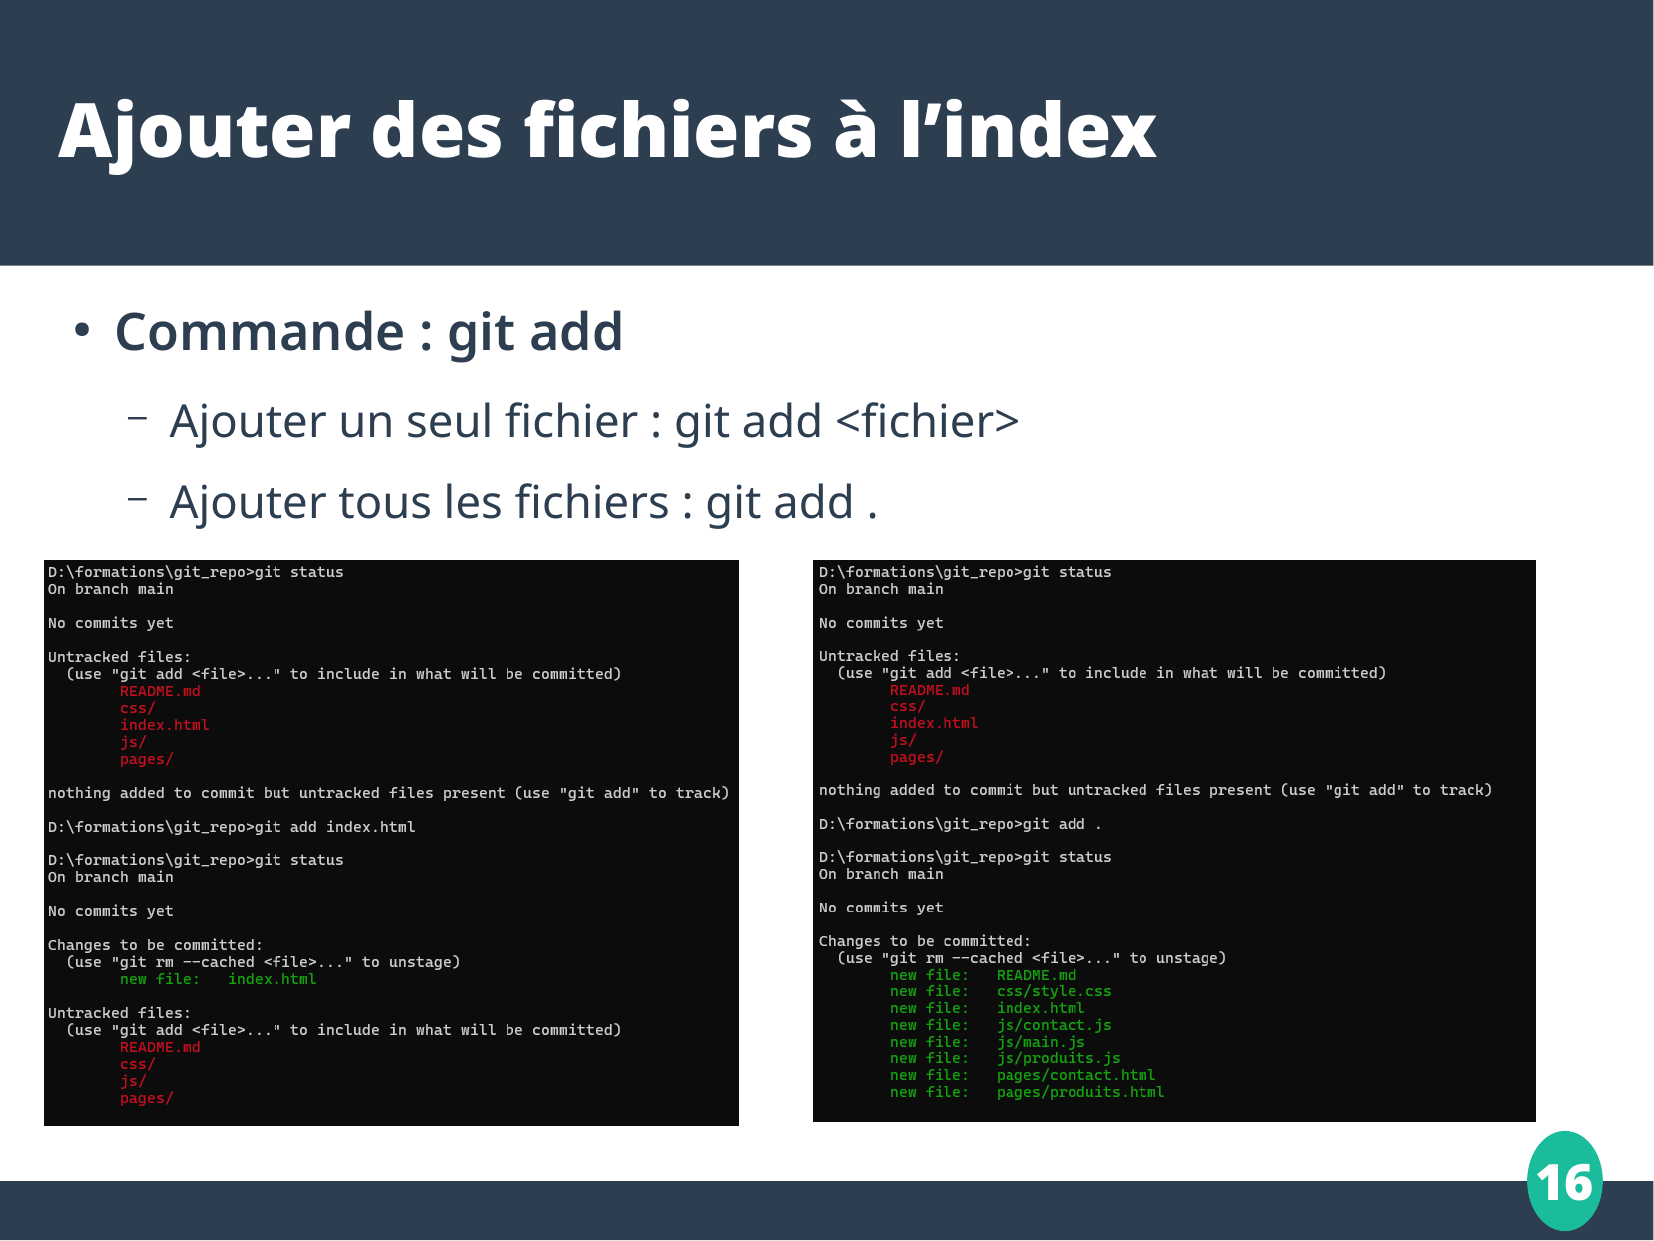

# Ajouter des fichiers à l’index
Commande : git add
Ajouter un seul fichier : git add <fichier>
Ajouter tous les fichiers : git add .